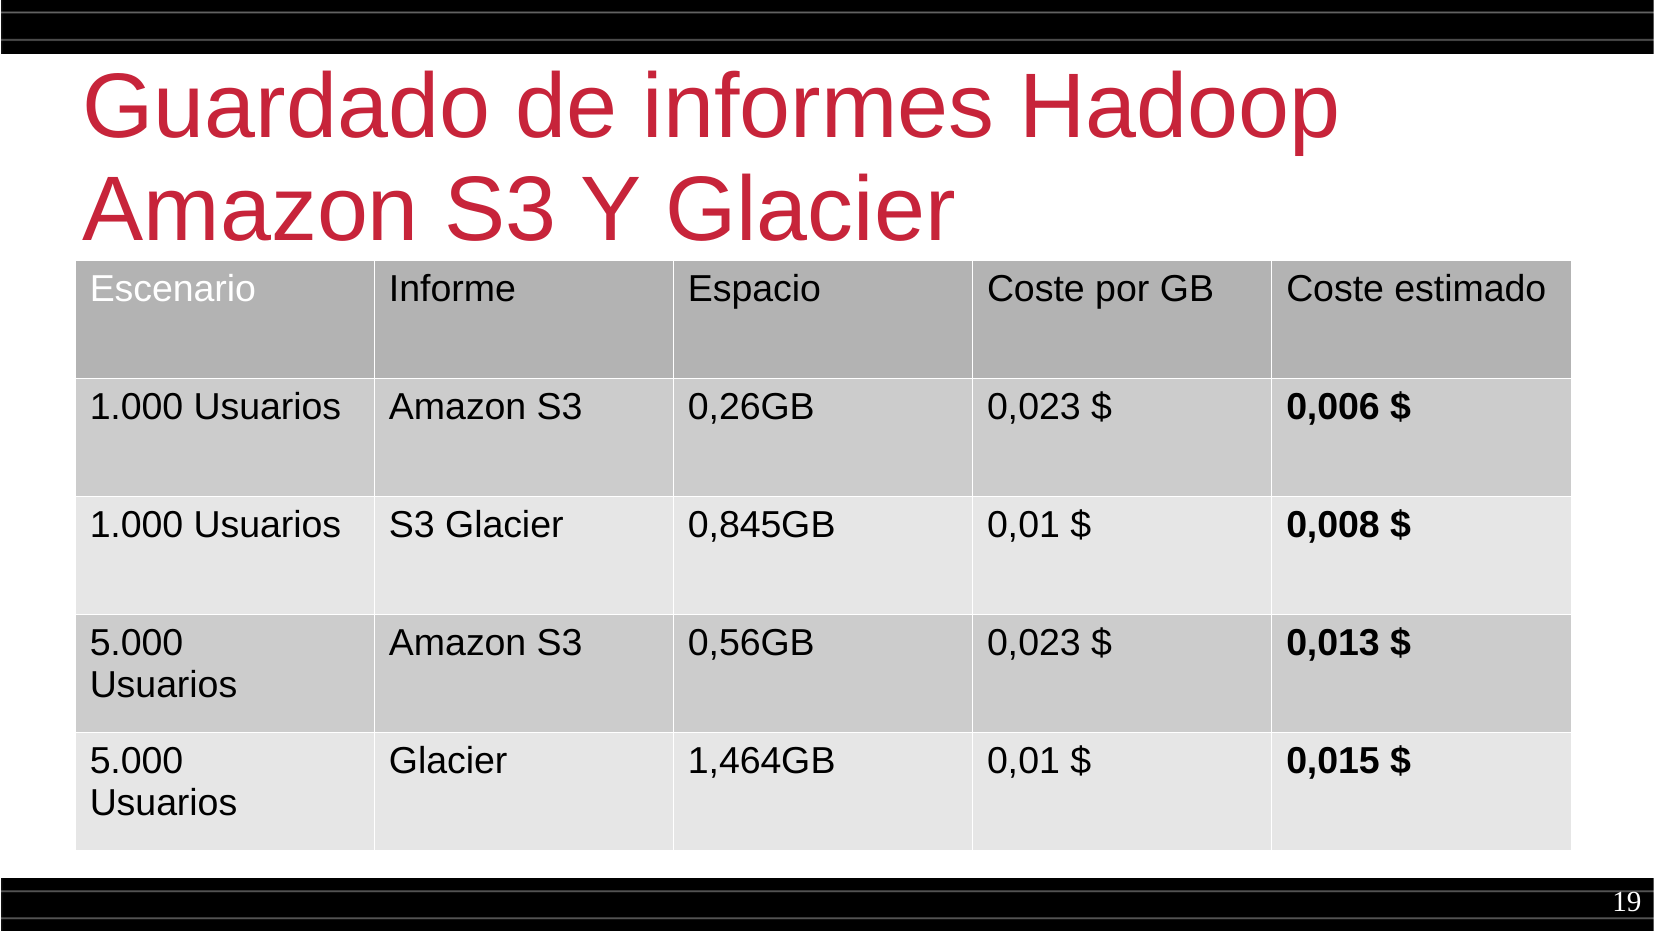

# Guardado de informes Hadoop Amazon S3 Y Glacier
| Escenario | Informe | Espacio | Coste por GB | Coste estimado |
| --- | --- | --- | --- | --- |
| 1.000 Usuarios | Amazon S3 | 0,26GB | 0,023 $ | 0,006 $ |
| 1.000 Usuarios | S3 Glacier | 0,845GB | 0,01 $ | 0,008 $ |
| 5.000 Usuarios | Amazon S3 | 0,56GB | 0,023 $ | 0,013 $ |
| 5.000 Usuarios | Glacier | 1,464GB | 0,01 $ | 0,015 $ |